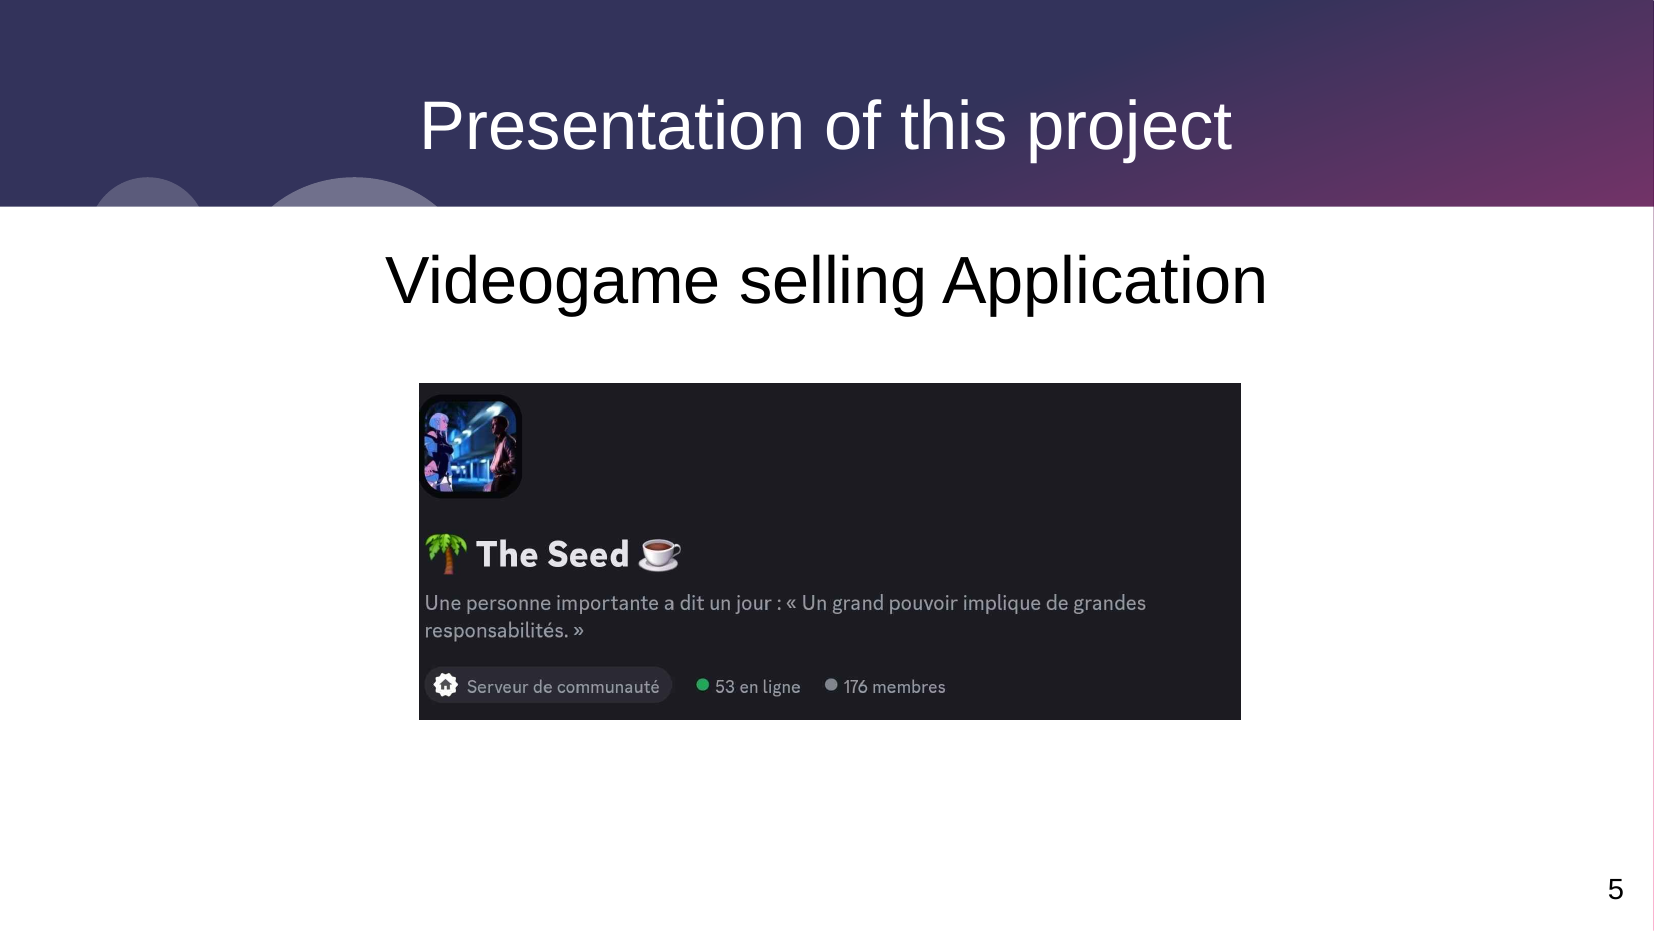

# Presentation of this project
Videogame selling Application